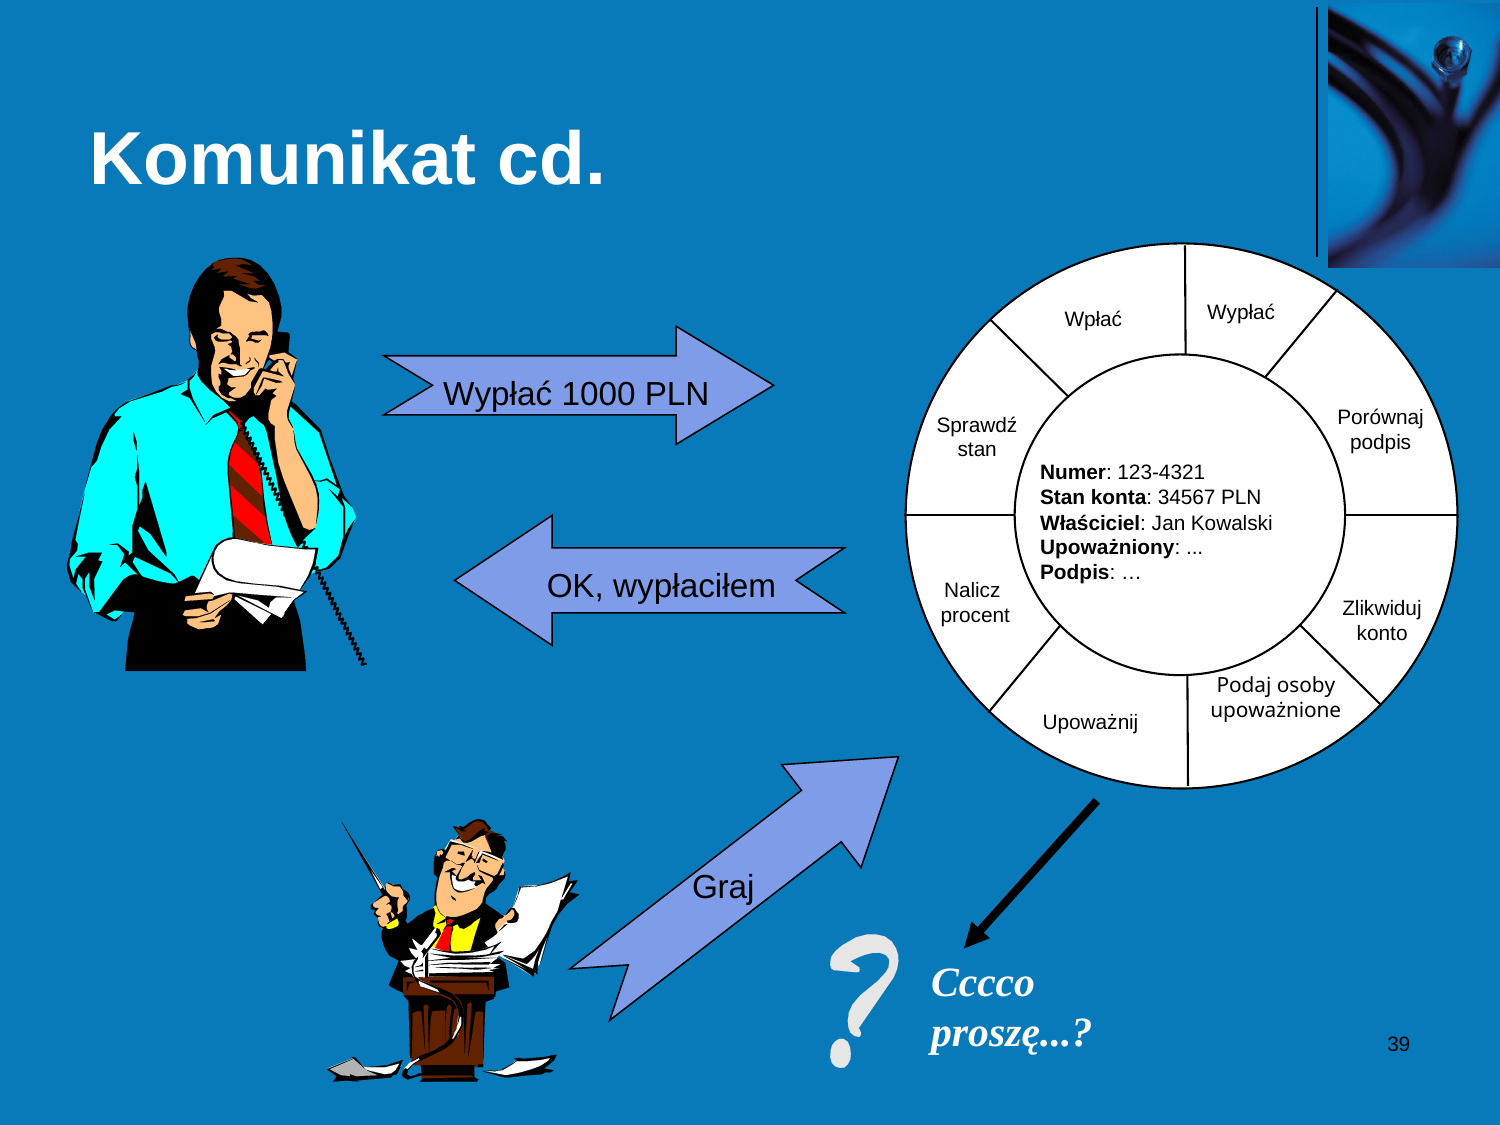

# Komunikat cd.
Wypłać
Wpłać
Porównaj
podpis
Sprawdź
stan
Numer: 123-4321
Stan konta: 34567 PLN
Właściciel: Jan Kowalski
Upoważniony: ...
Podpis: …
Nalicz
procent
Zlikwiduj
konto
Podaj osoby
upoważnione
Upoważnij
Wypłać 1000 PLN
OK, wypłaciłem
Graj
Cccco
proszę...?
39